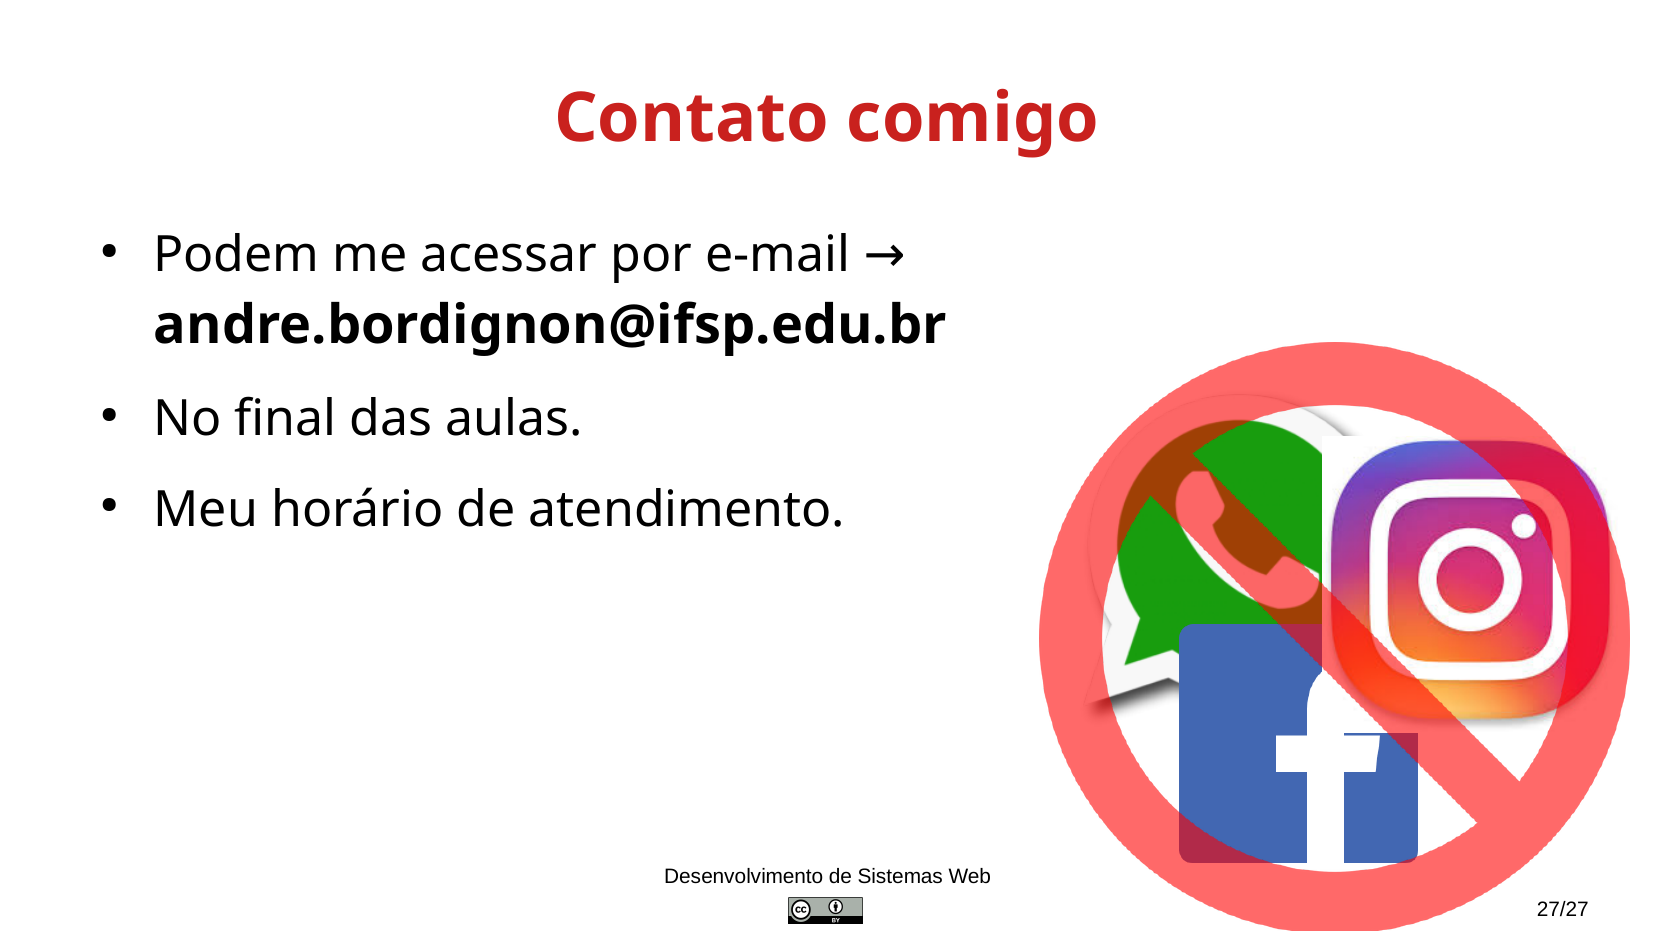

# Contato comigo
Podem me acessar por e-mail → andre.bordignon@ifsp.edu.br
No final das aulas.
Meu horário de atendimento.
27